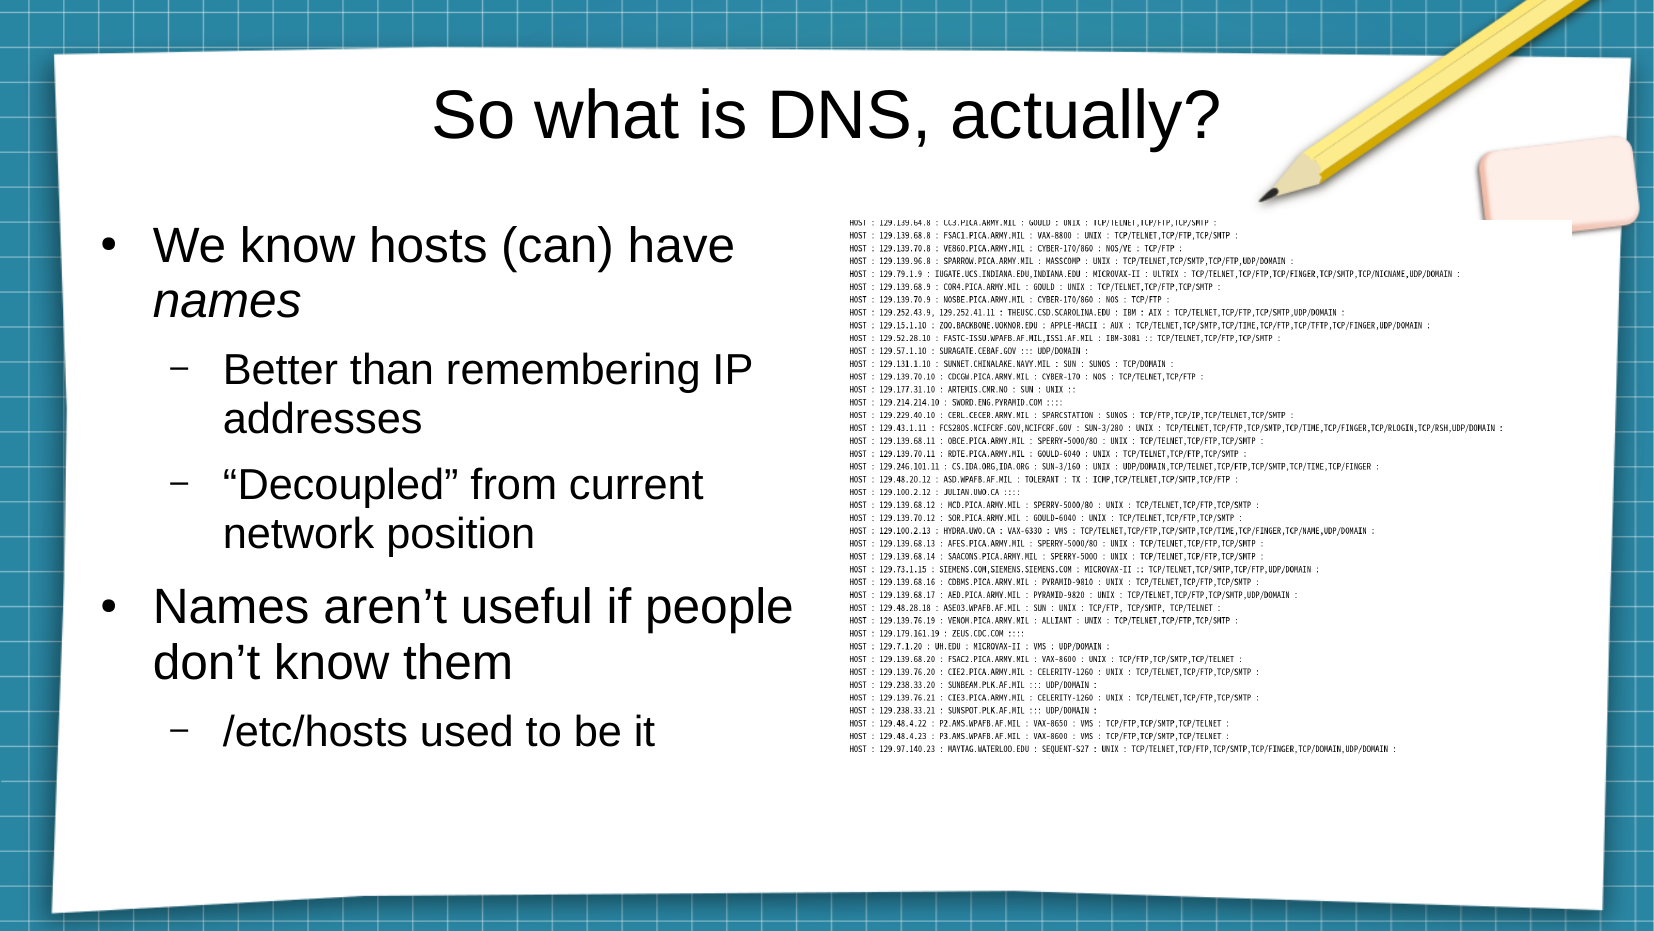

# So what is DNS, actually?
We know hosts (can) have names
Better than remembering IP addresses
“Decoupled” from current network position
Names aren’t useful if people don’t know them
/etc/hosts used to be it